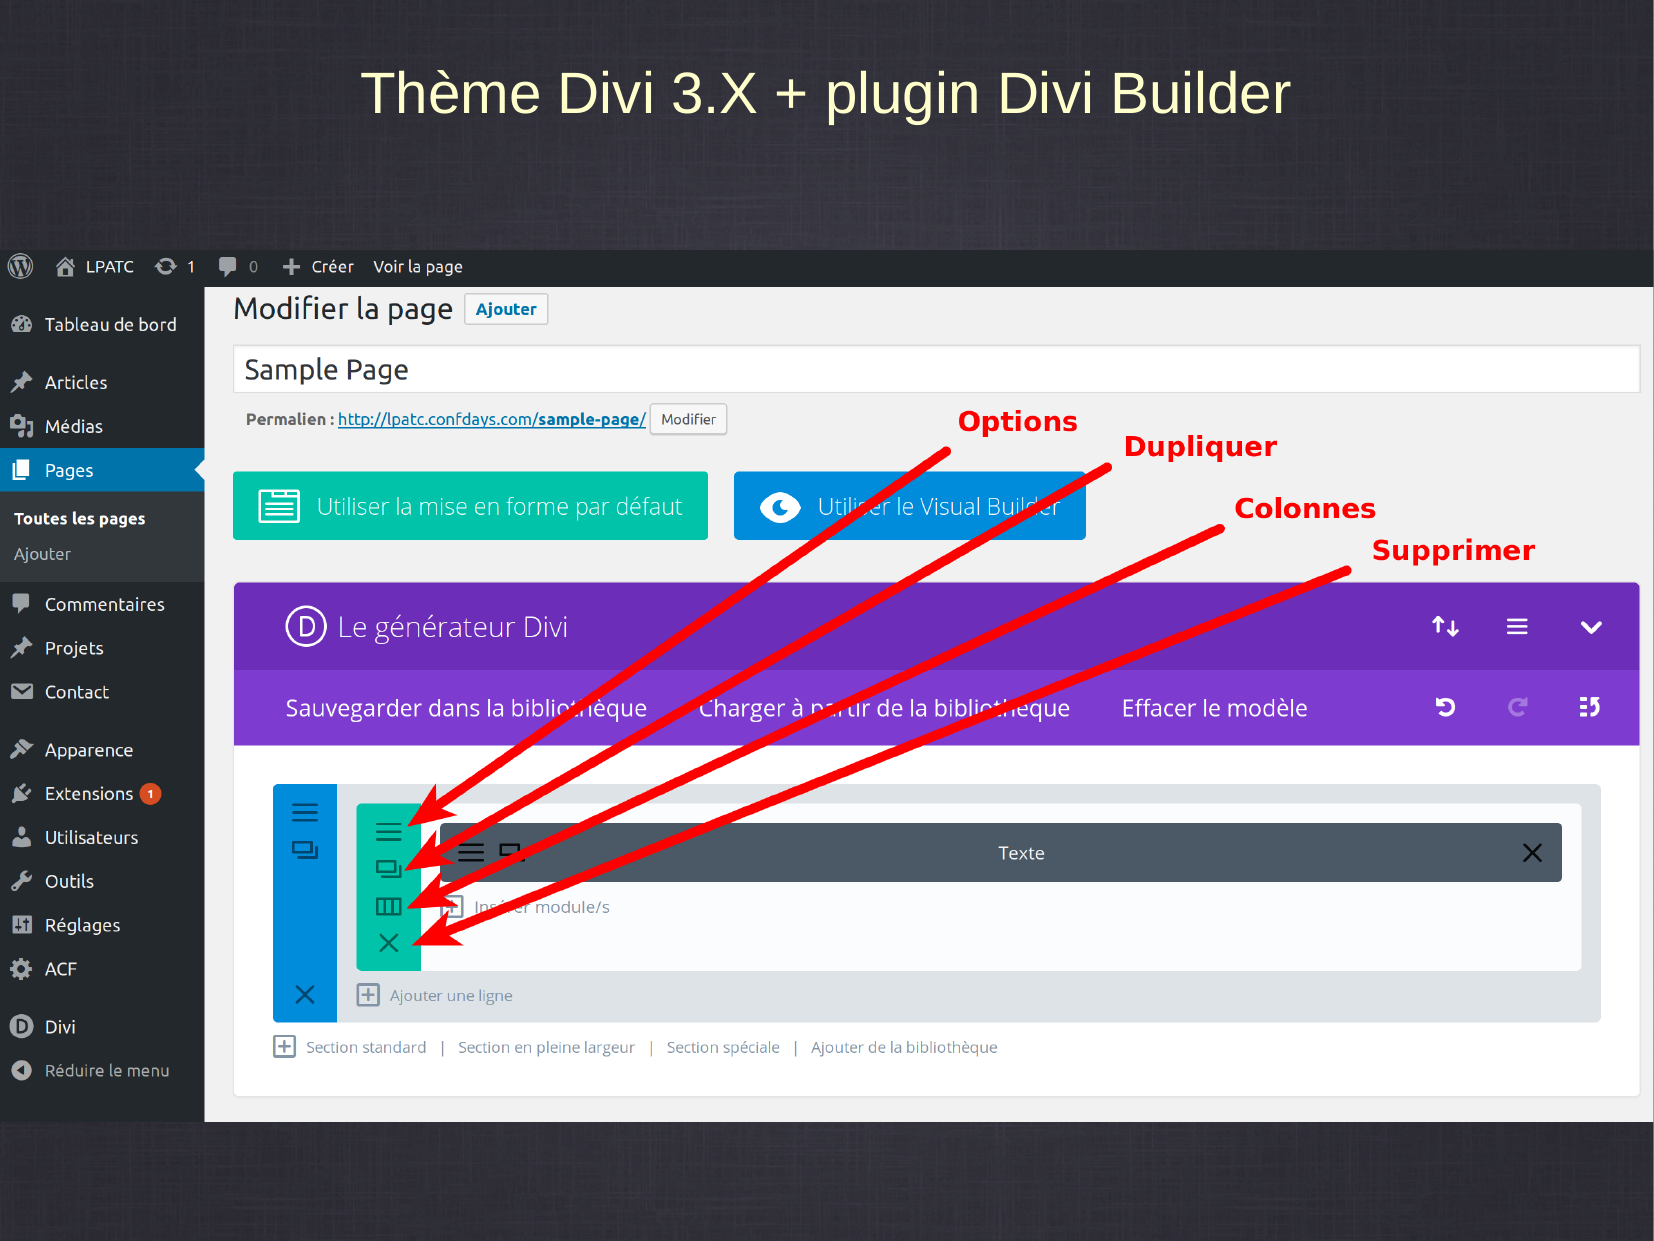

Thème Divi 3.X + plugin Divi Builder